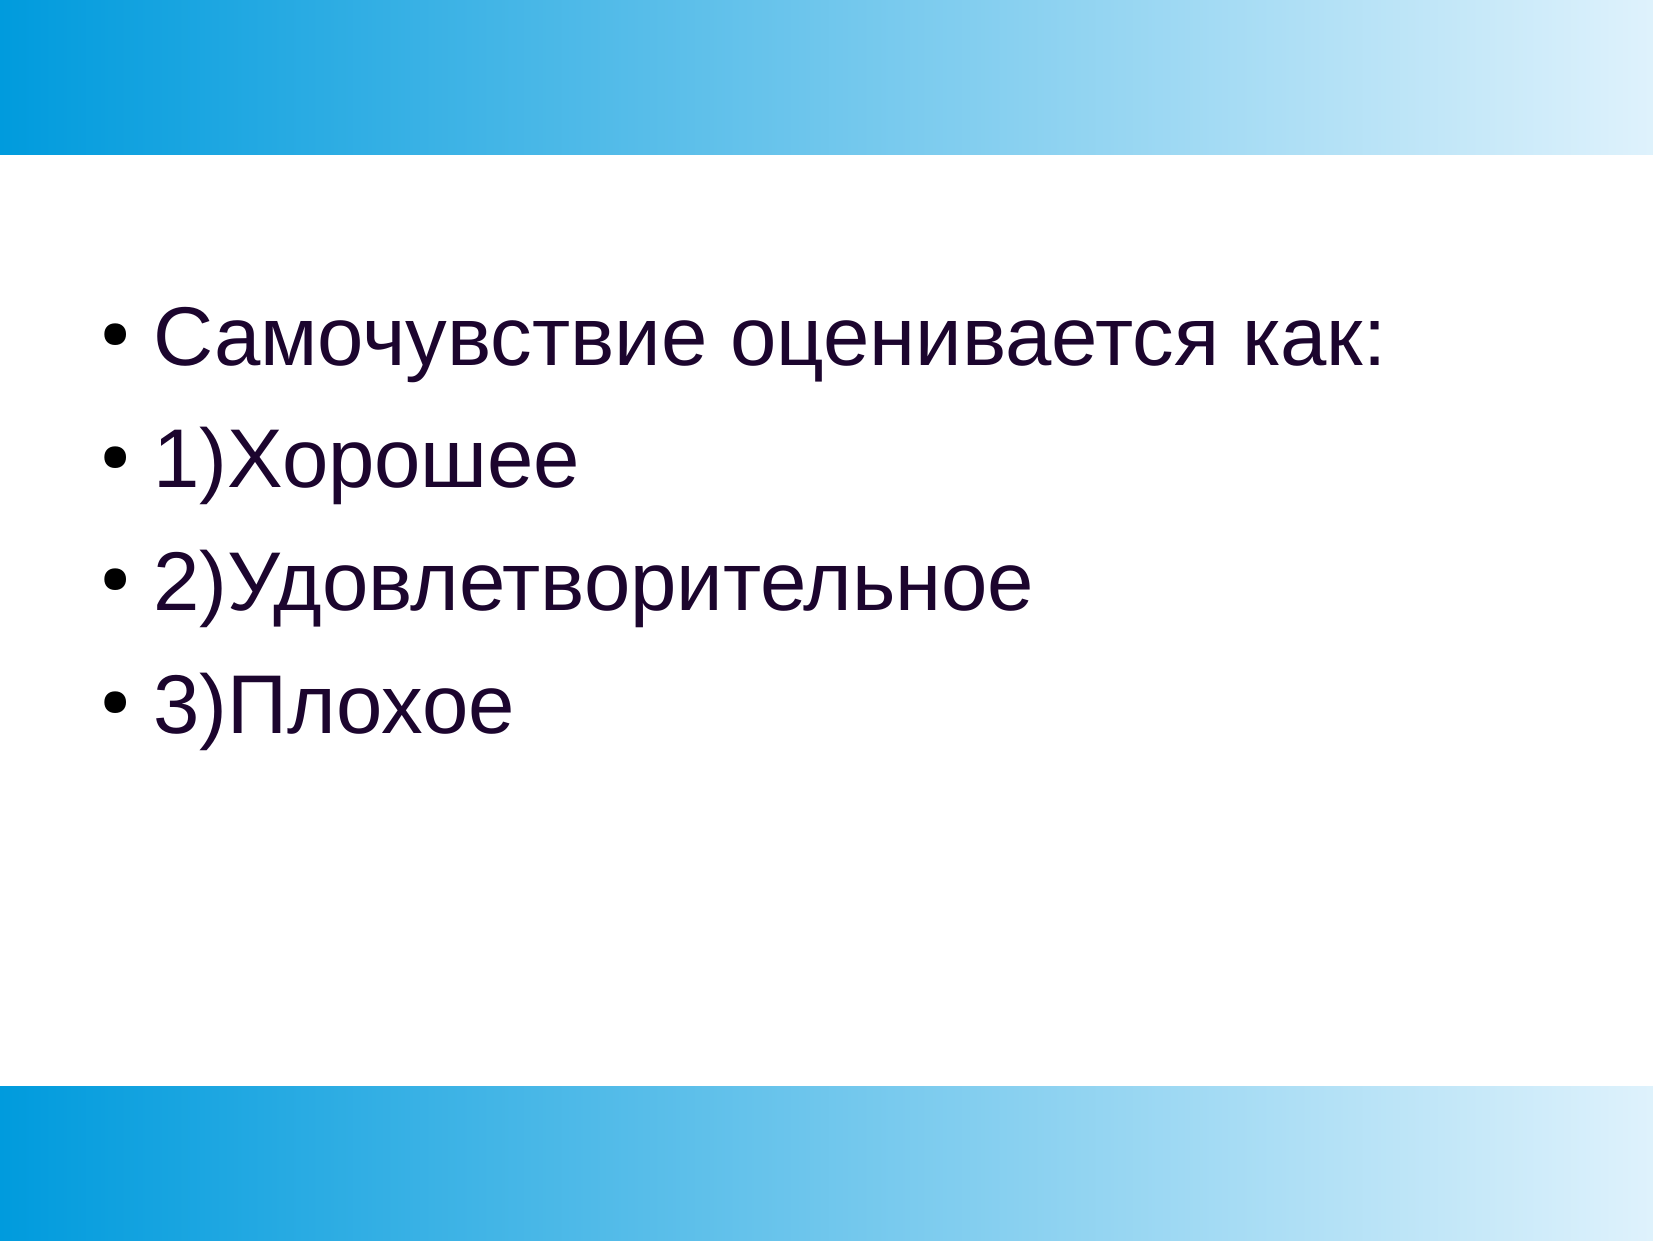

#
Самочувствие оценивается как:
1)Хорошее
2)Удовлетворительное
3)Плохое